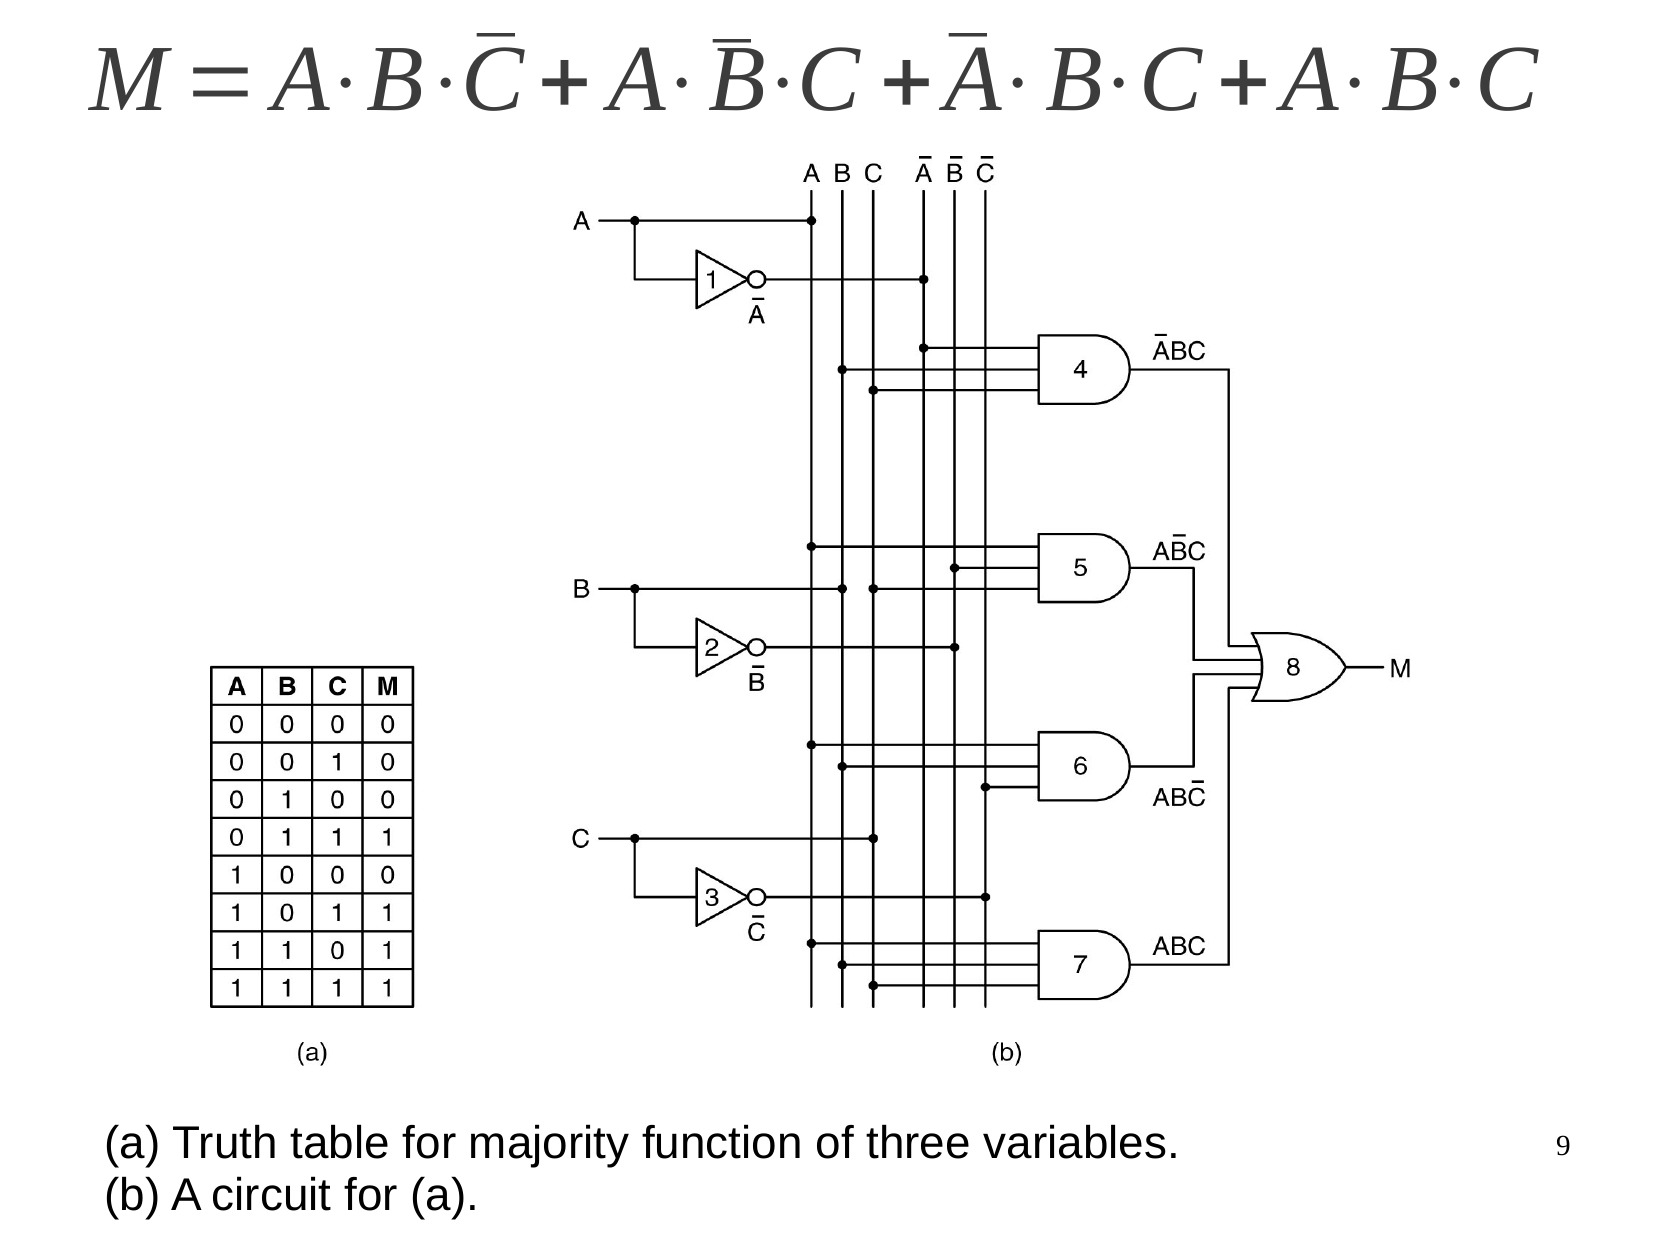

#
(a) Truth table for majority function of three variables.
(b) A circuit for (a).
9